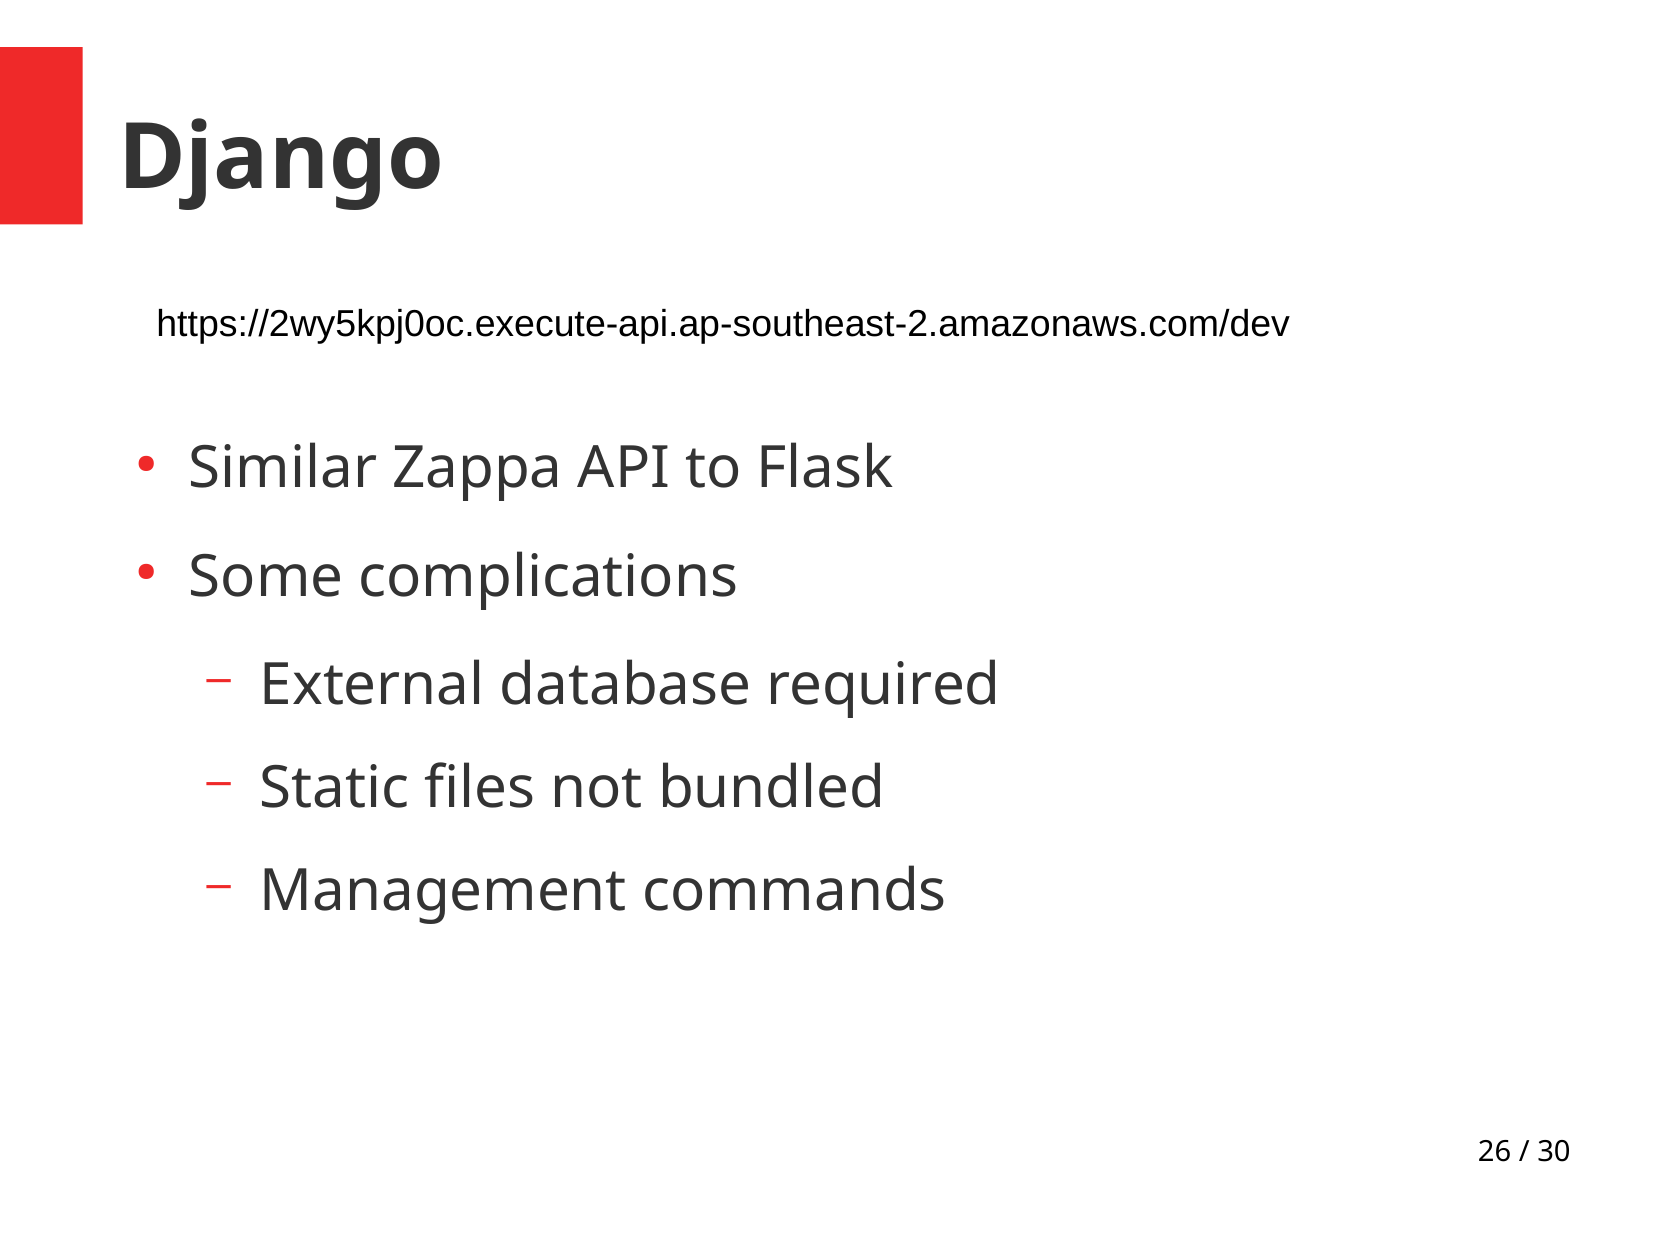

# Django
https://2wy5kpj0oc.execute-api.ap-southeast-2.amazonaws.com/dev
Similar Zappa API to Flask
Some complications
External database required
Static files not bundled
Management commands
26